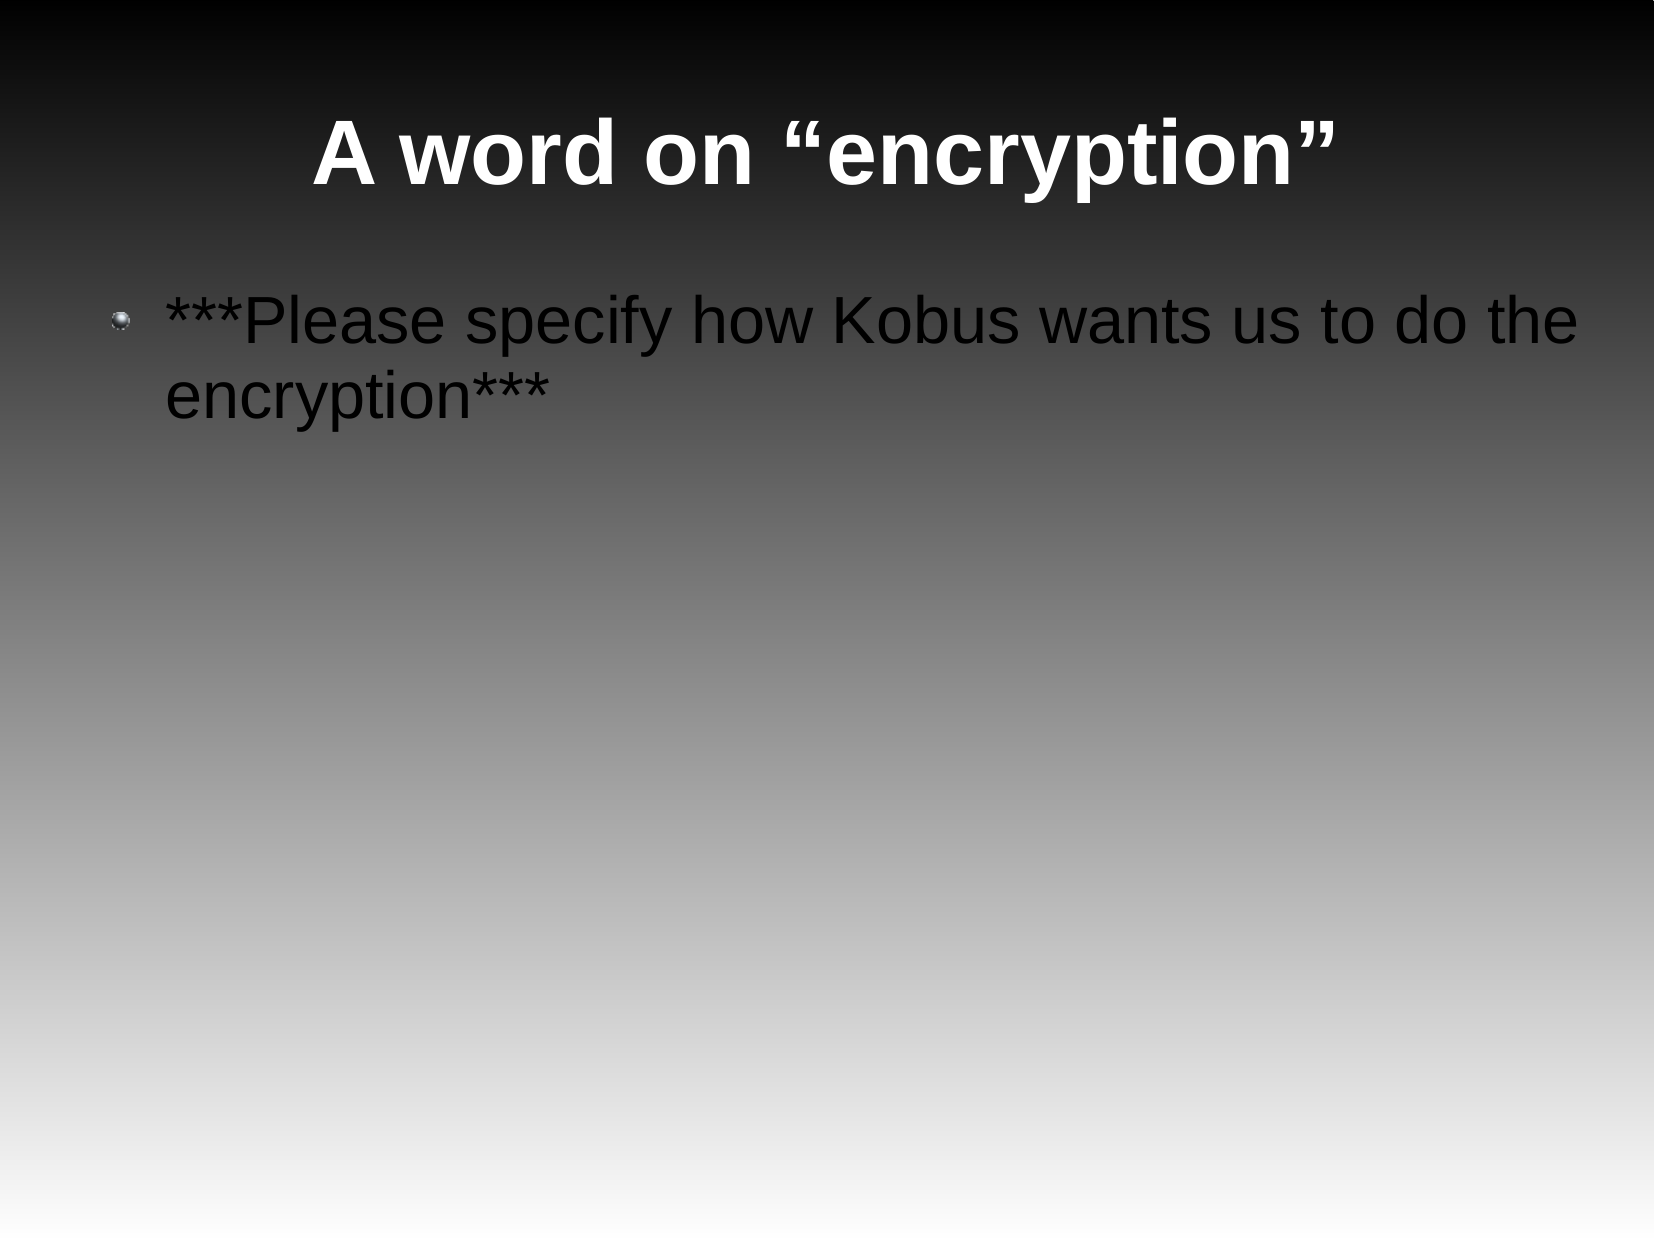

# A word on “encryption”
***Please specify how Kobus wants us to do the encryption***